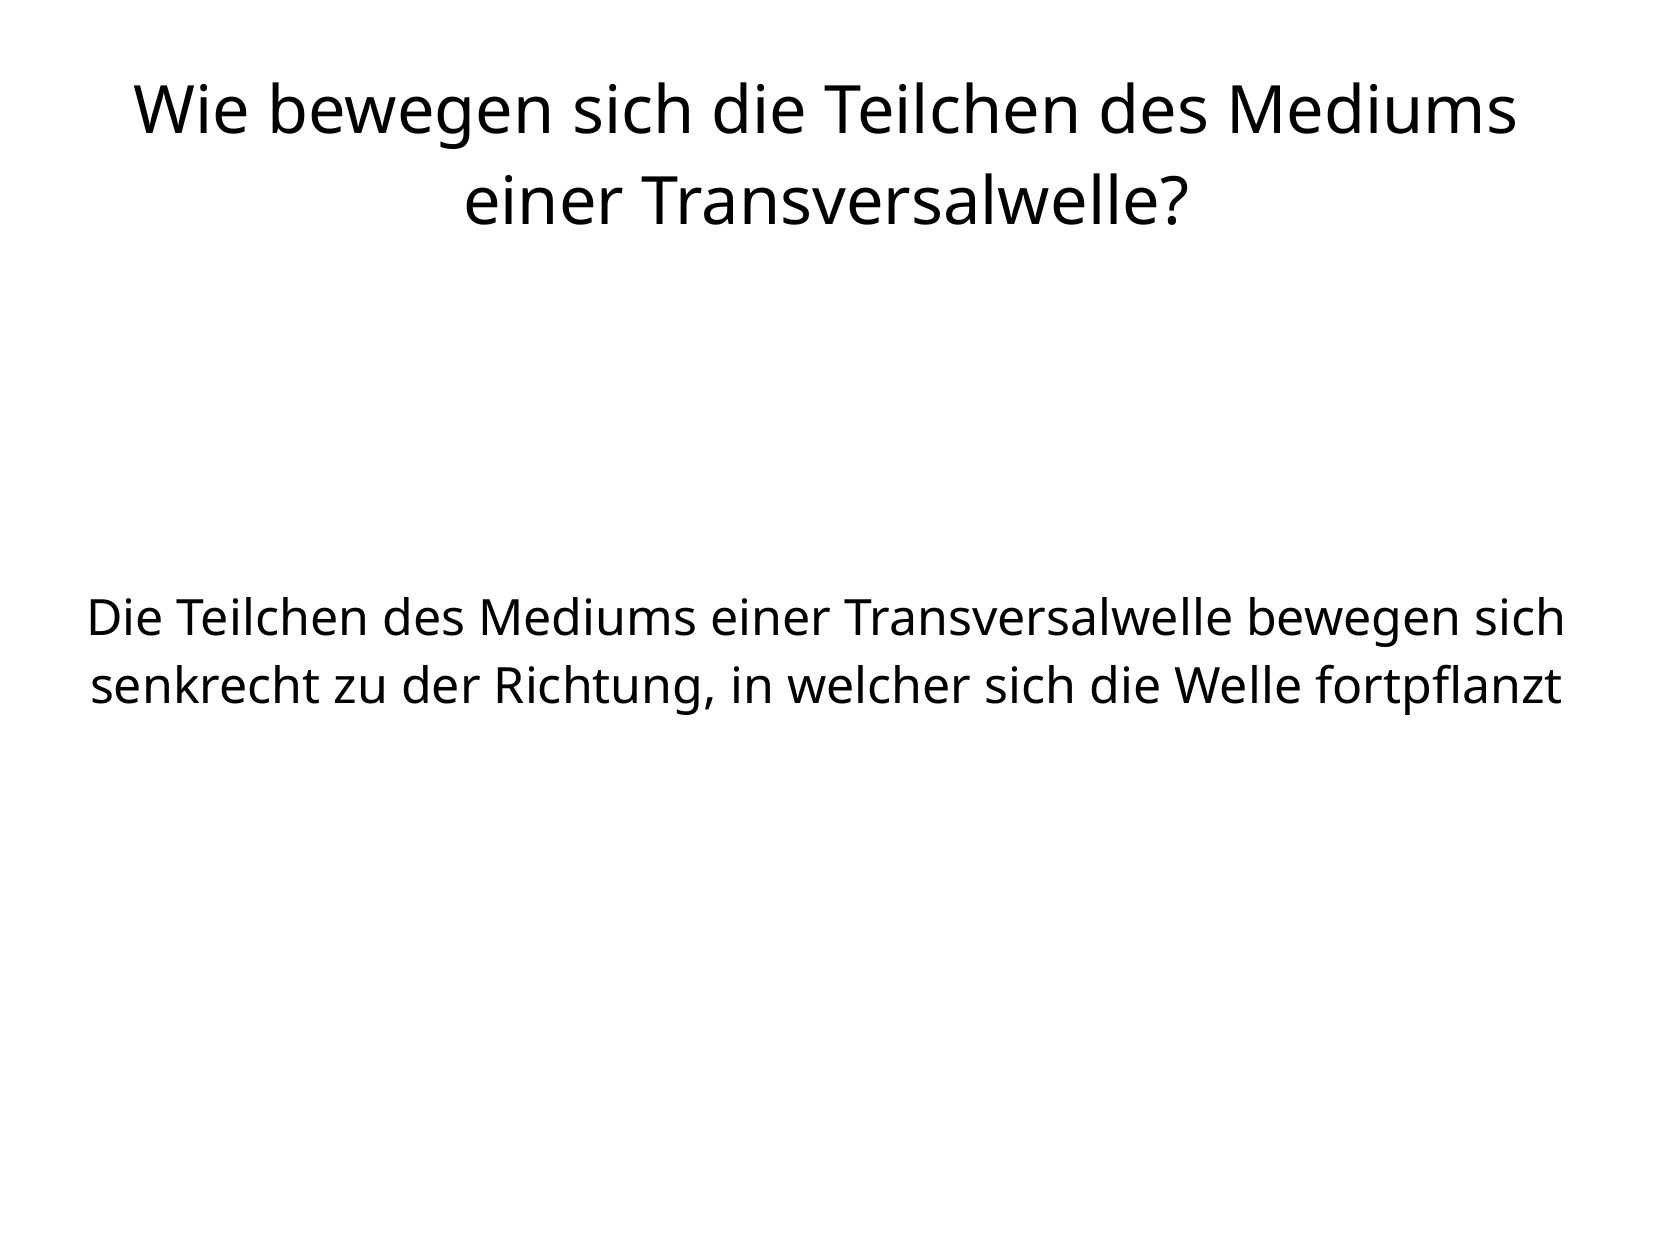

# Wie bewegen sich die Teilchen des Mediums einer Transversalwelle?
Die Teilchen des Mediums einer Transversalwelle bewegen sich senkrecht zu der Richtung, in welcher sich die Welle fortpflanzt